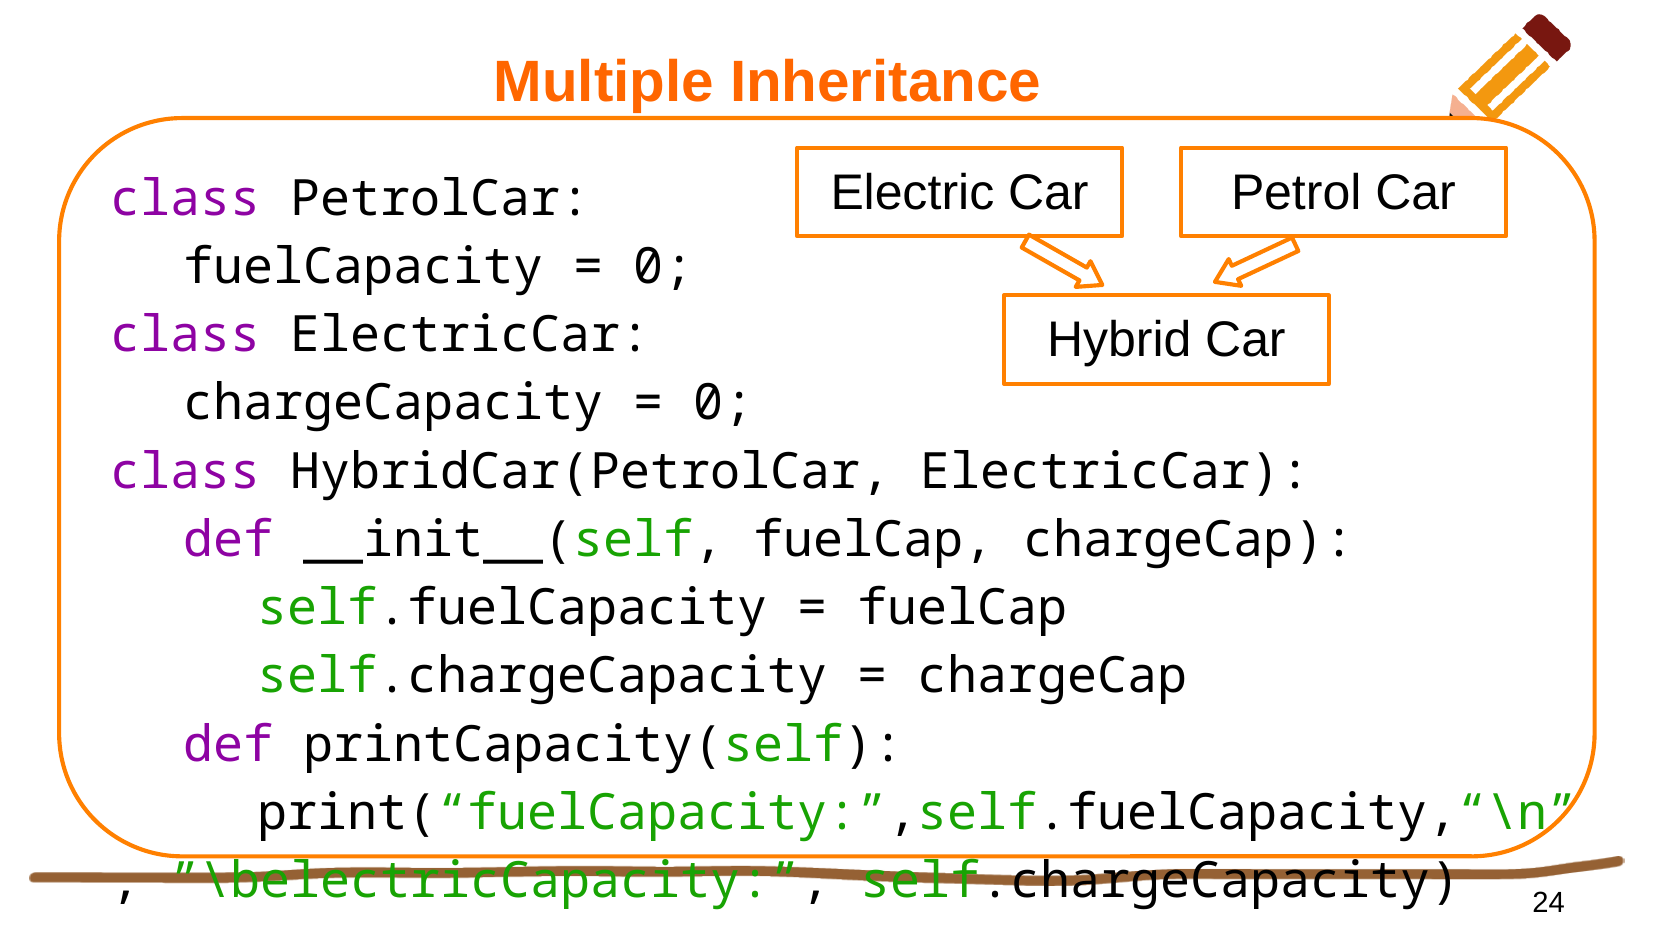

# Multiple Inheritance
class PetrolCar:
	fuelCapacity = 0;
class ElectricCar:
	chargeCapacity = 0;
class HybridCar(PetrolCar, ElectricCar):
	def __init__(self, fuelCap, chargeCap):
		self.fuelCapacity = fuelCap
		self.chargeCapacity = chargeCap
	def printCapacity(self):
		print(“fuelCapacity:”,self.fuelCapacity,“\n”
, ”\belectricCapacity:”, self.chargeCapacity)
Electric Car
Petrol Car
Hybrid Car
24